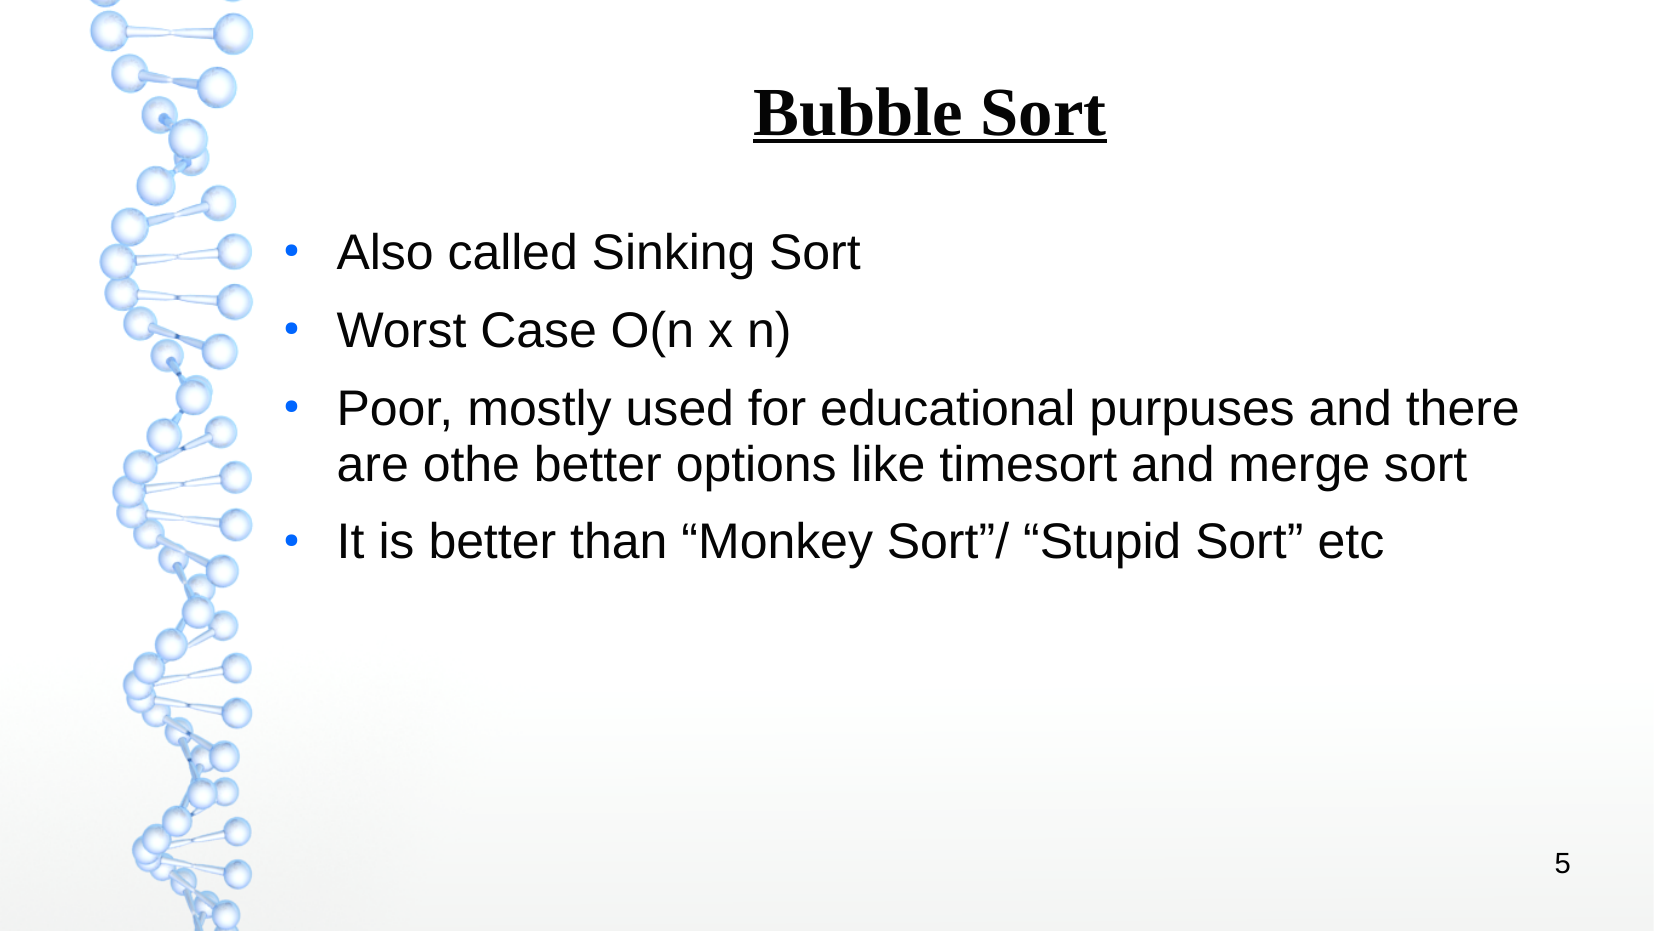

# Bubble Sort
Also called Sinking Sort
Worst Case О(n x n)
Poor, mostly used for educational purpuses and there are othe better options like timesort and merge sort
It is better than “Monkey Sort”/ “Stupid Sort” etc
5